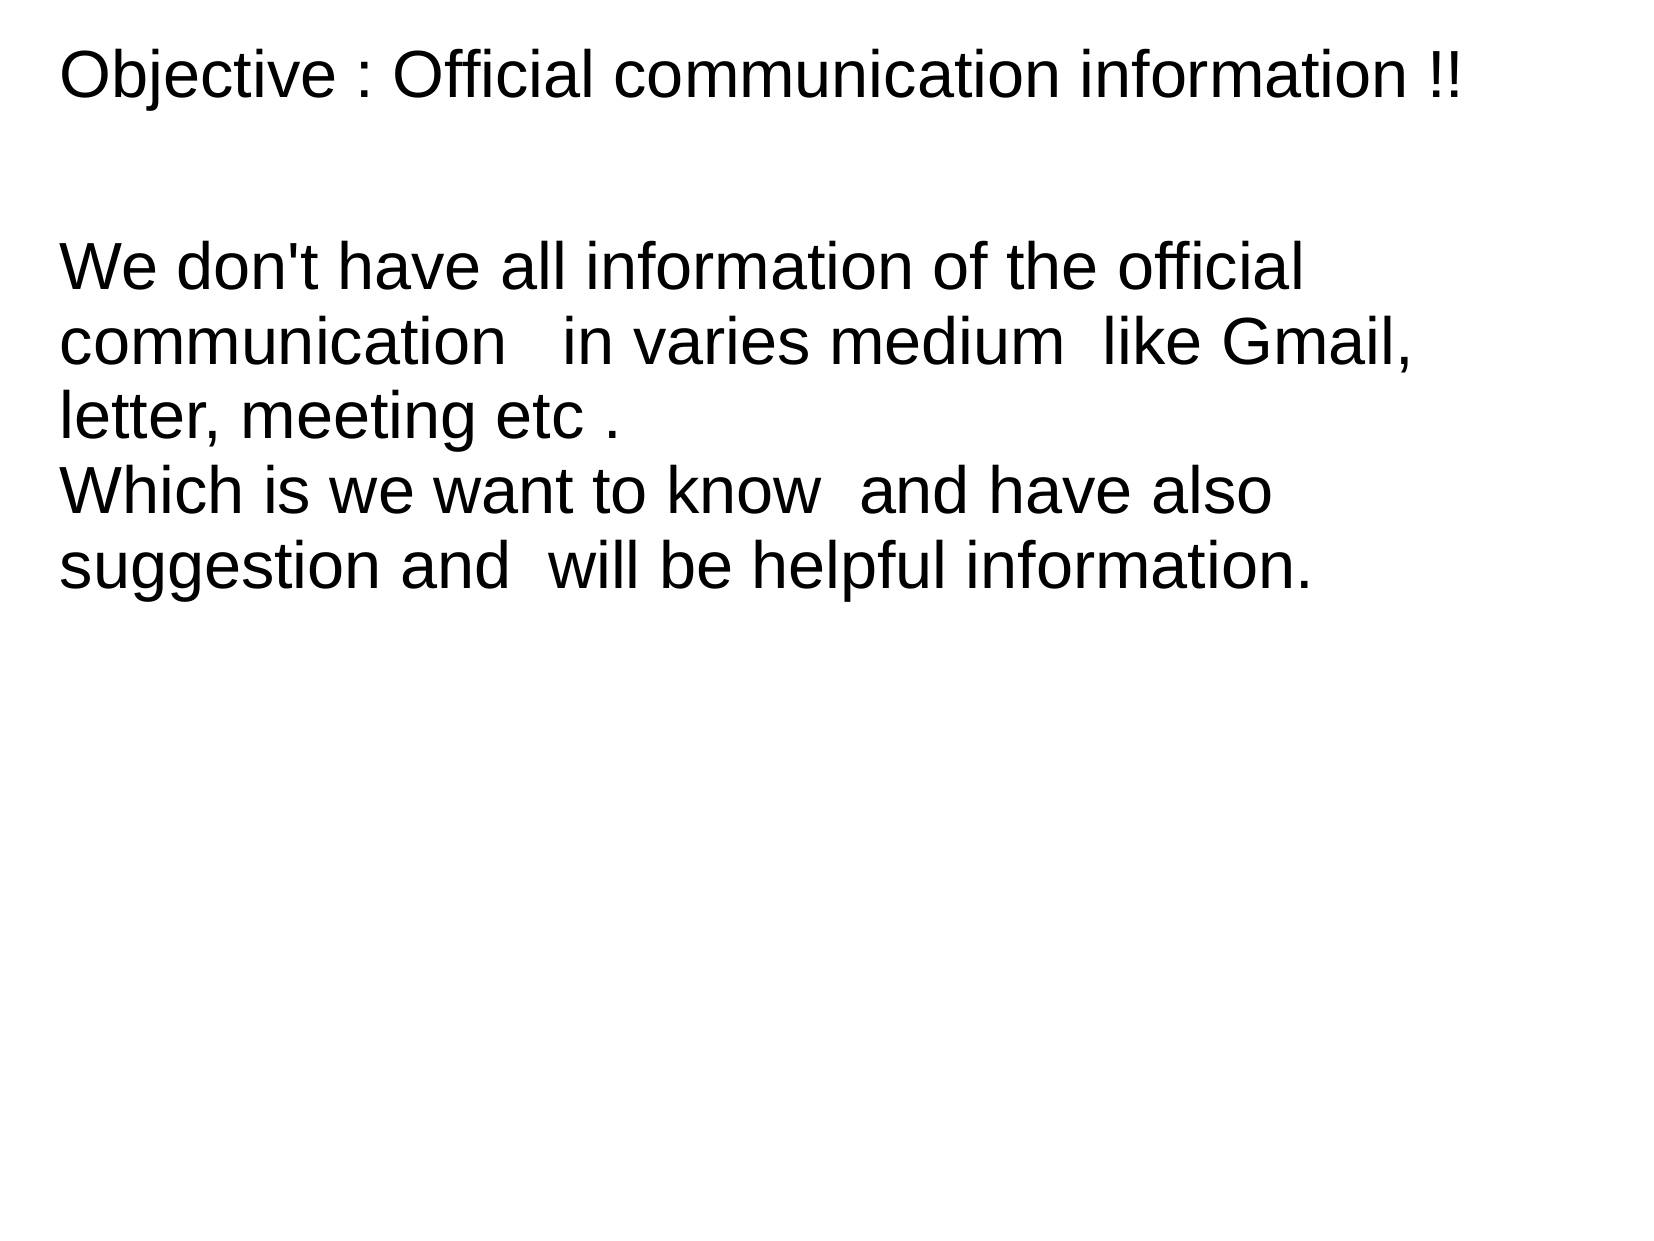

Objective : Official communication information !!
We don't have all information of the official communication in varies medium like Gmail, letter, meeting etc .
Which is we want to know and have also suggestion and will be helpful information.